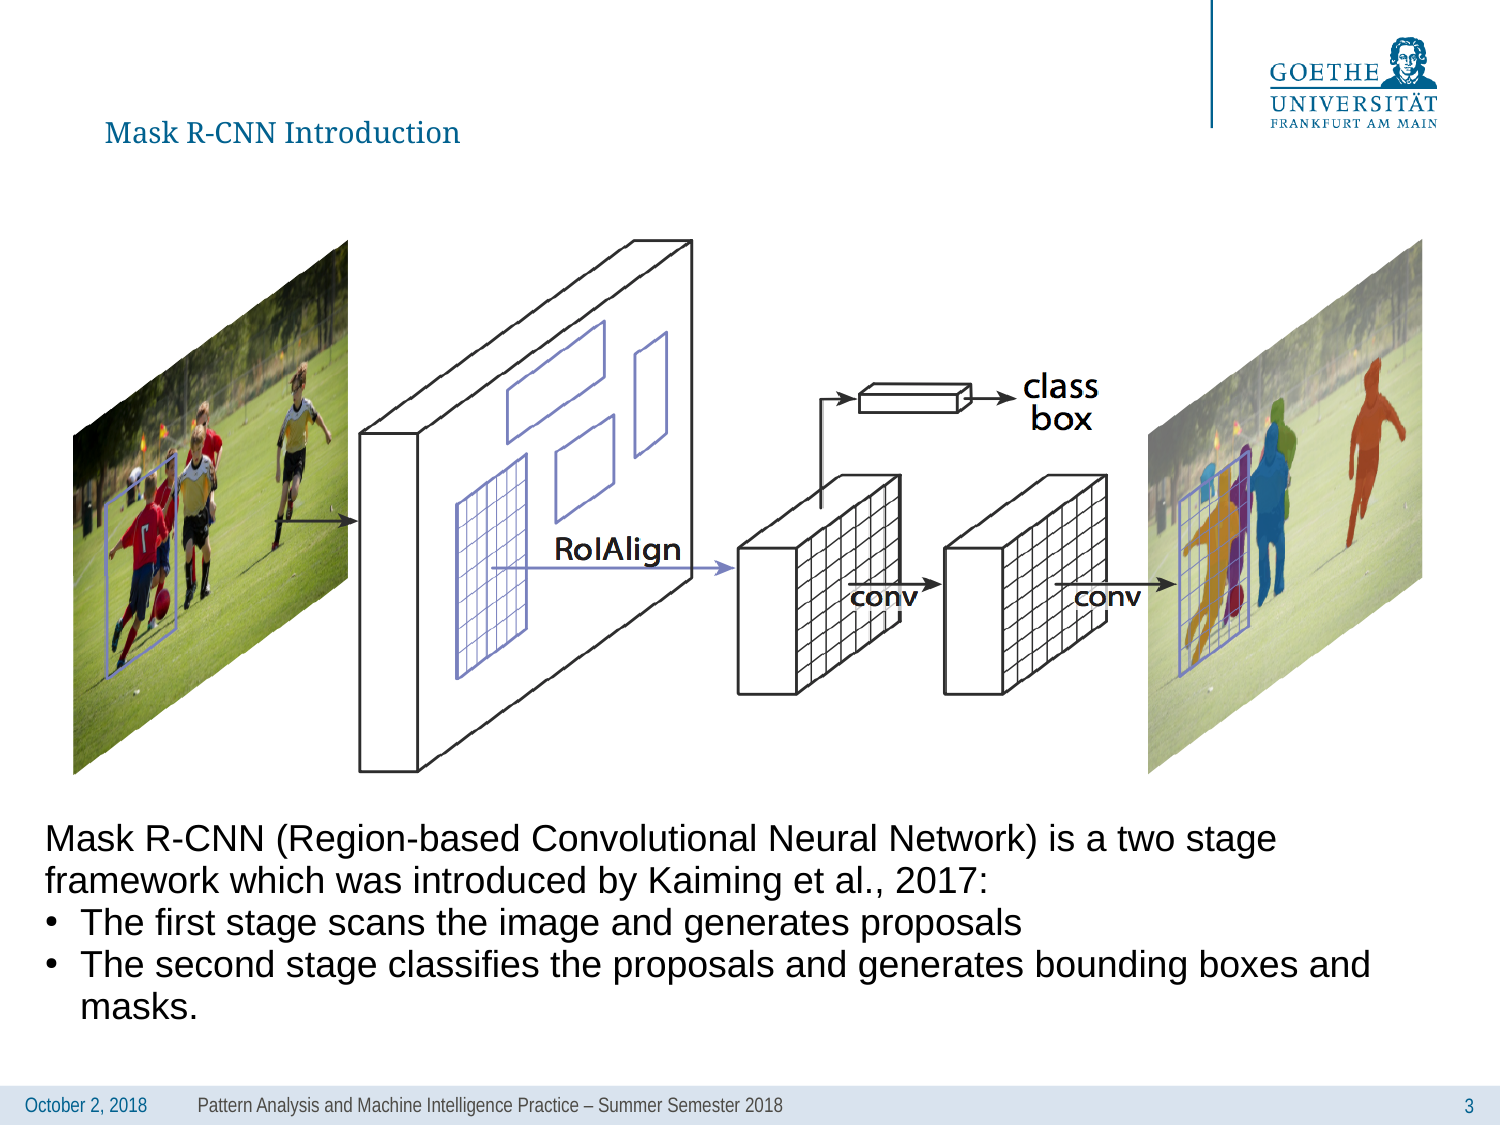

Mask R-CNN Introduction
Mask R-CNN (Region-based Convolutional Neural Network) is a two stage framework which was introduced by Kaiming et al., 2017:
The first stage scans the image and generates proposals
The second stage classifies the proposals and generates bounding boxes and masks.
Pattern Analysis and Machine Intelligence Practice – Summer Semester 2018